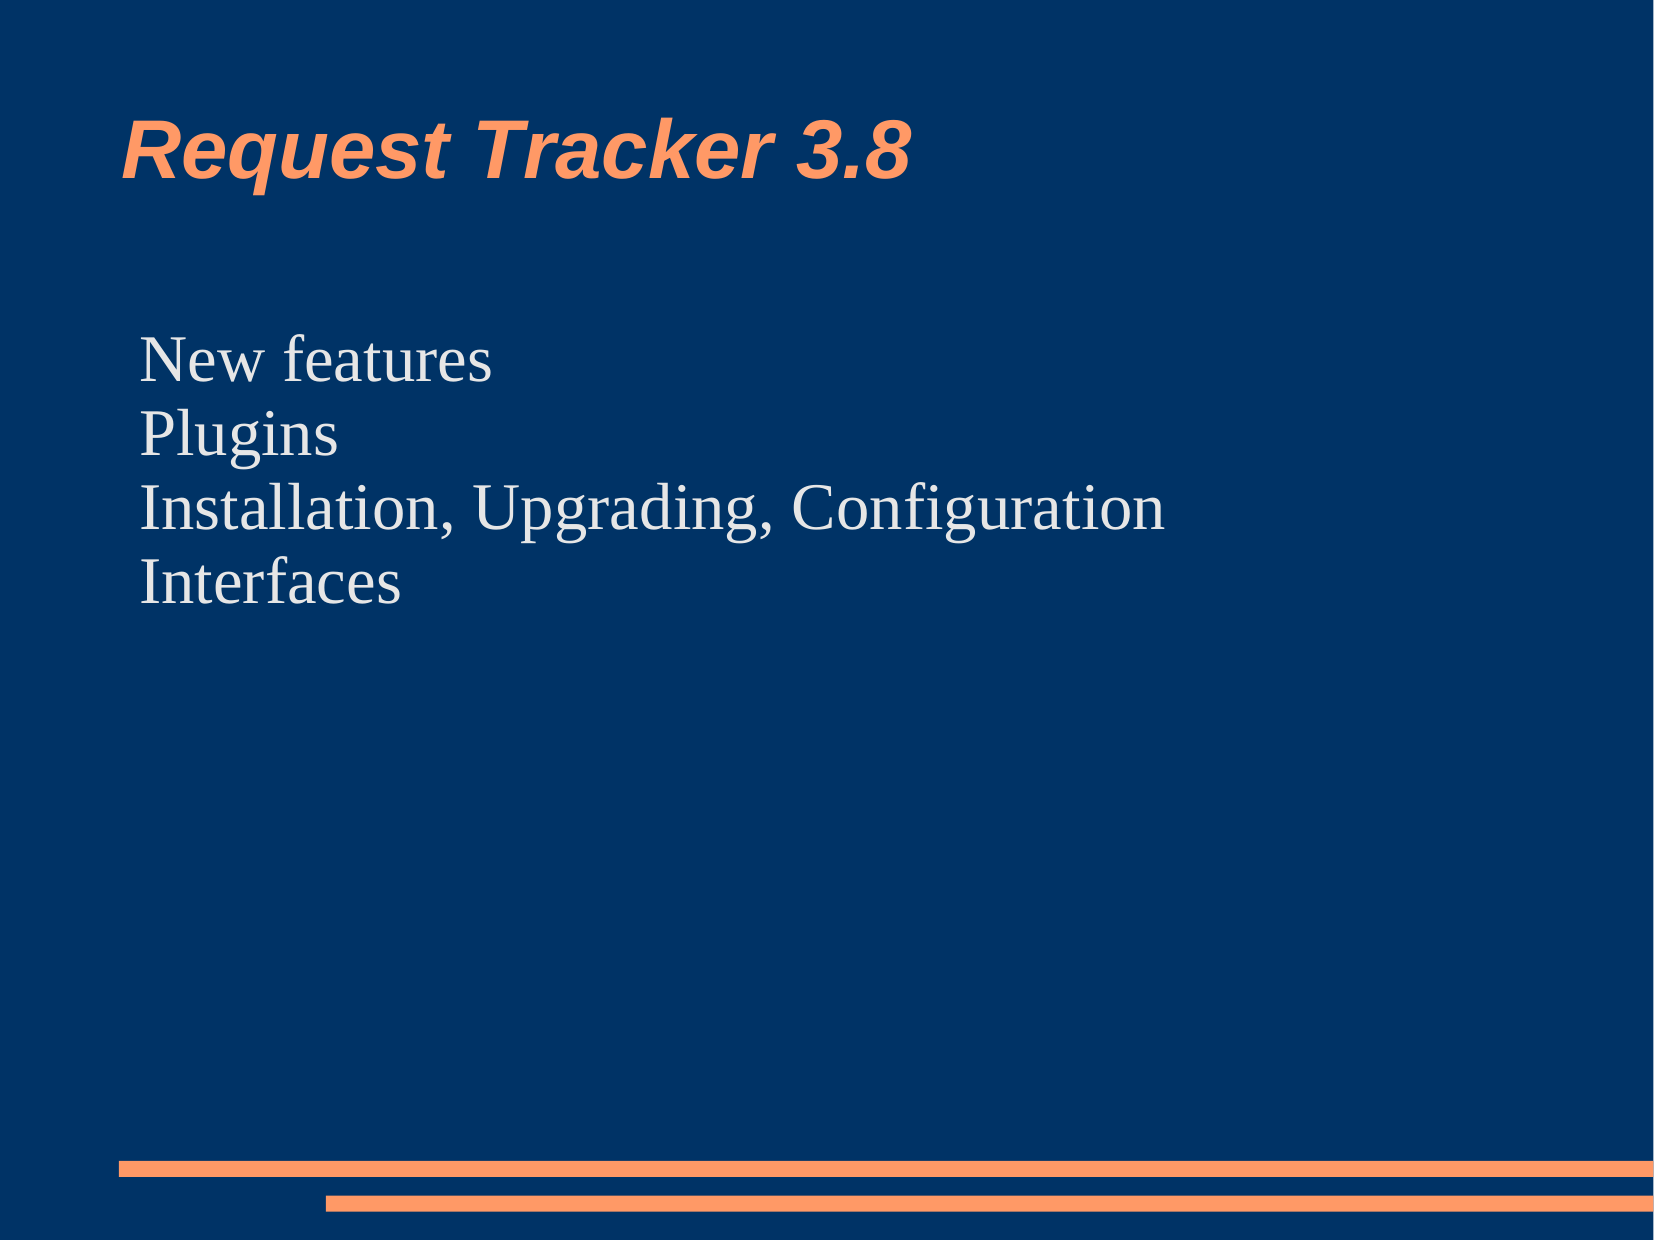

# Request Tracker 3.8
New features
Plugins
Installation, Upgrading, Configuration
Interfaces